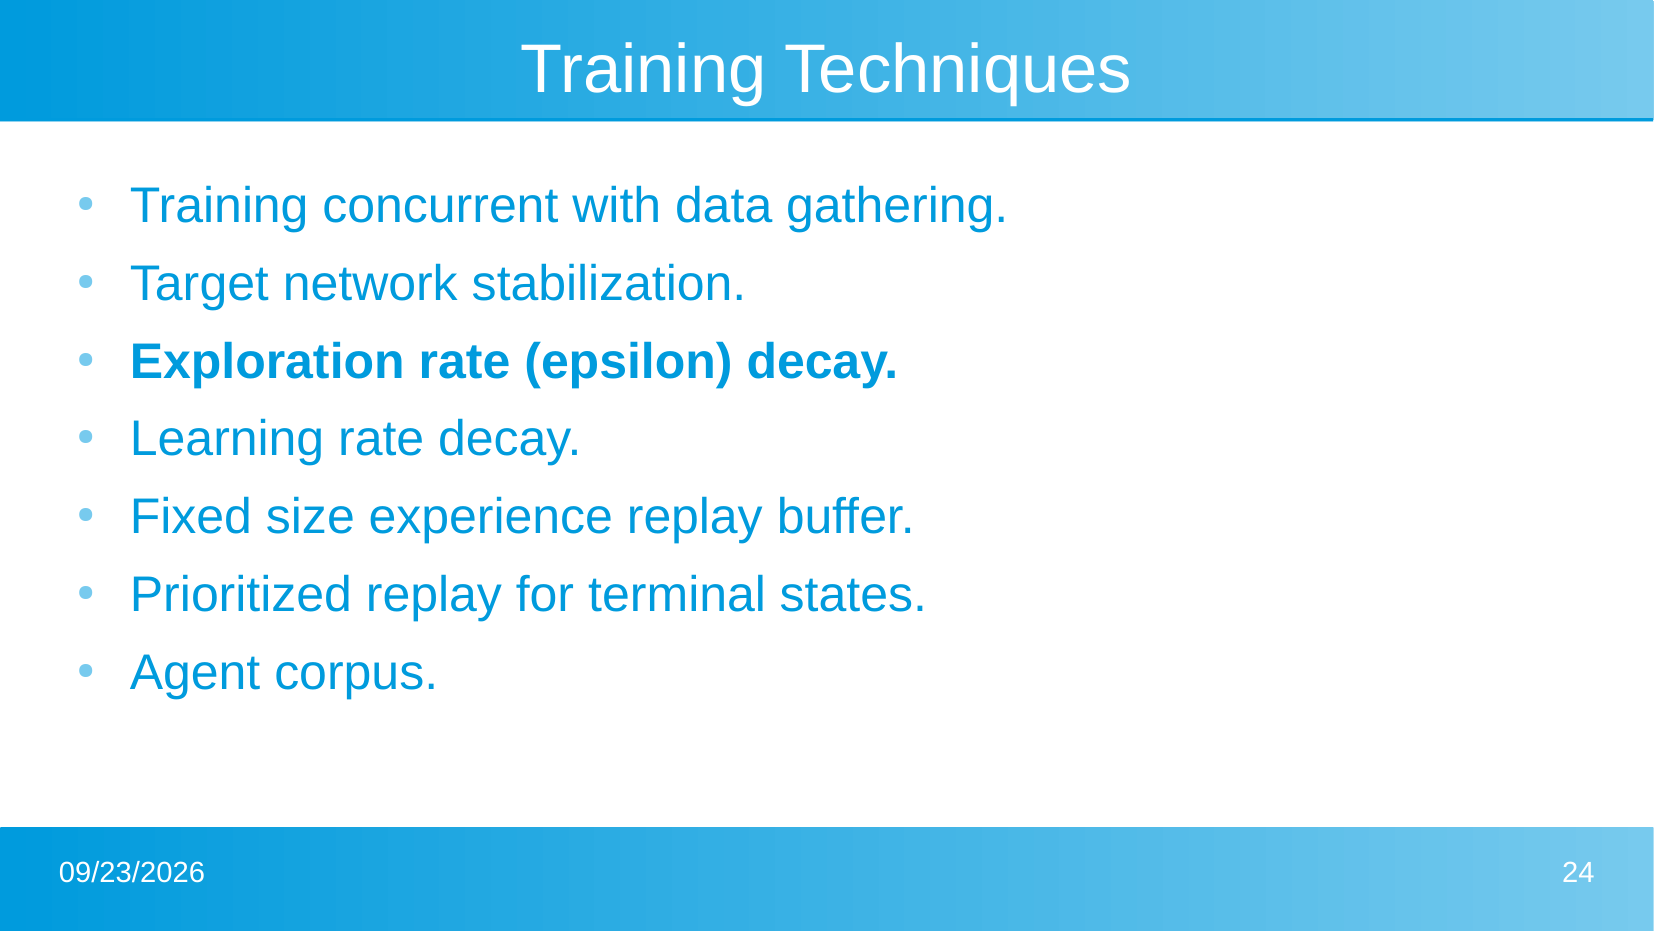

# Training Techniques
Training concurrent with data gathering.
Target network stabilization.
Exploration rate (epsilon) decay.
Learning rate decay.
Fixed size experience replay buffer.
Prioritized replay for terminal states.
Agent corpus.
24